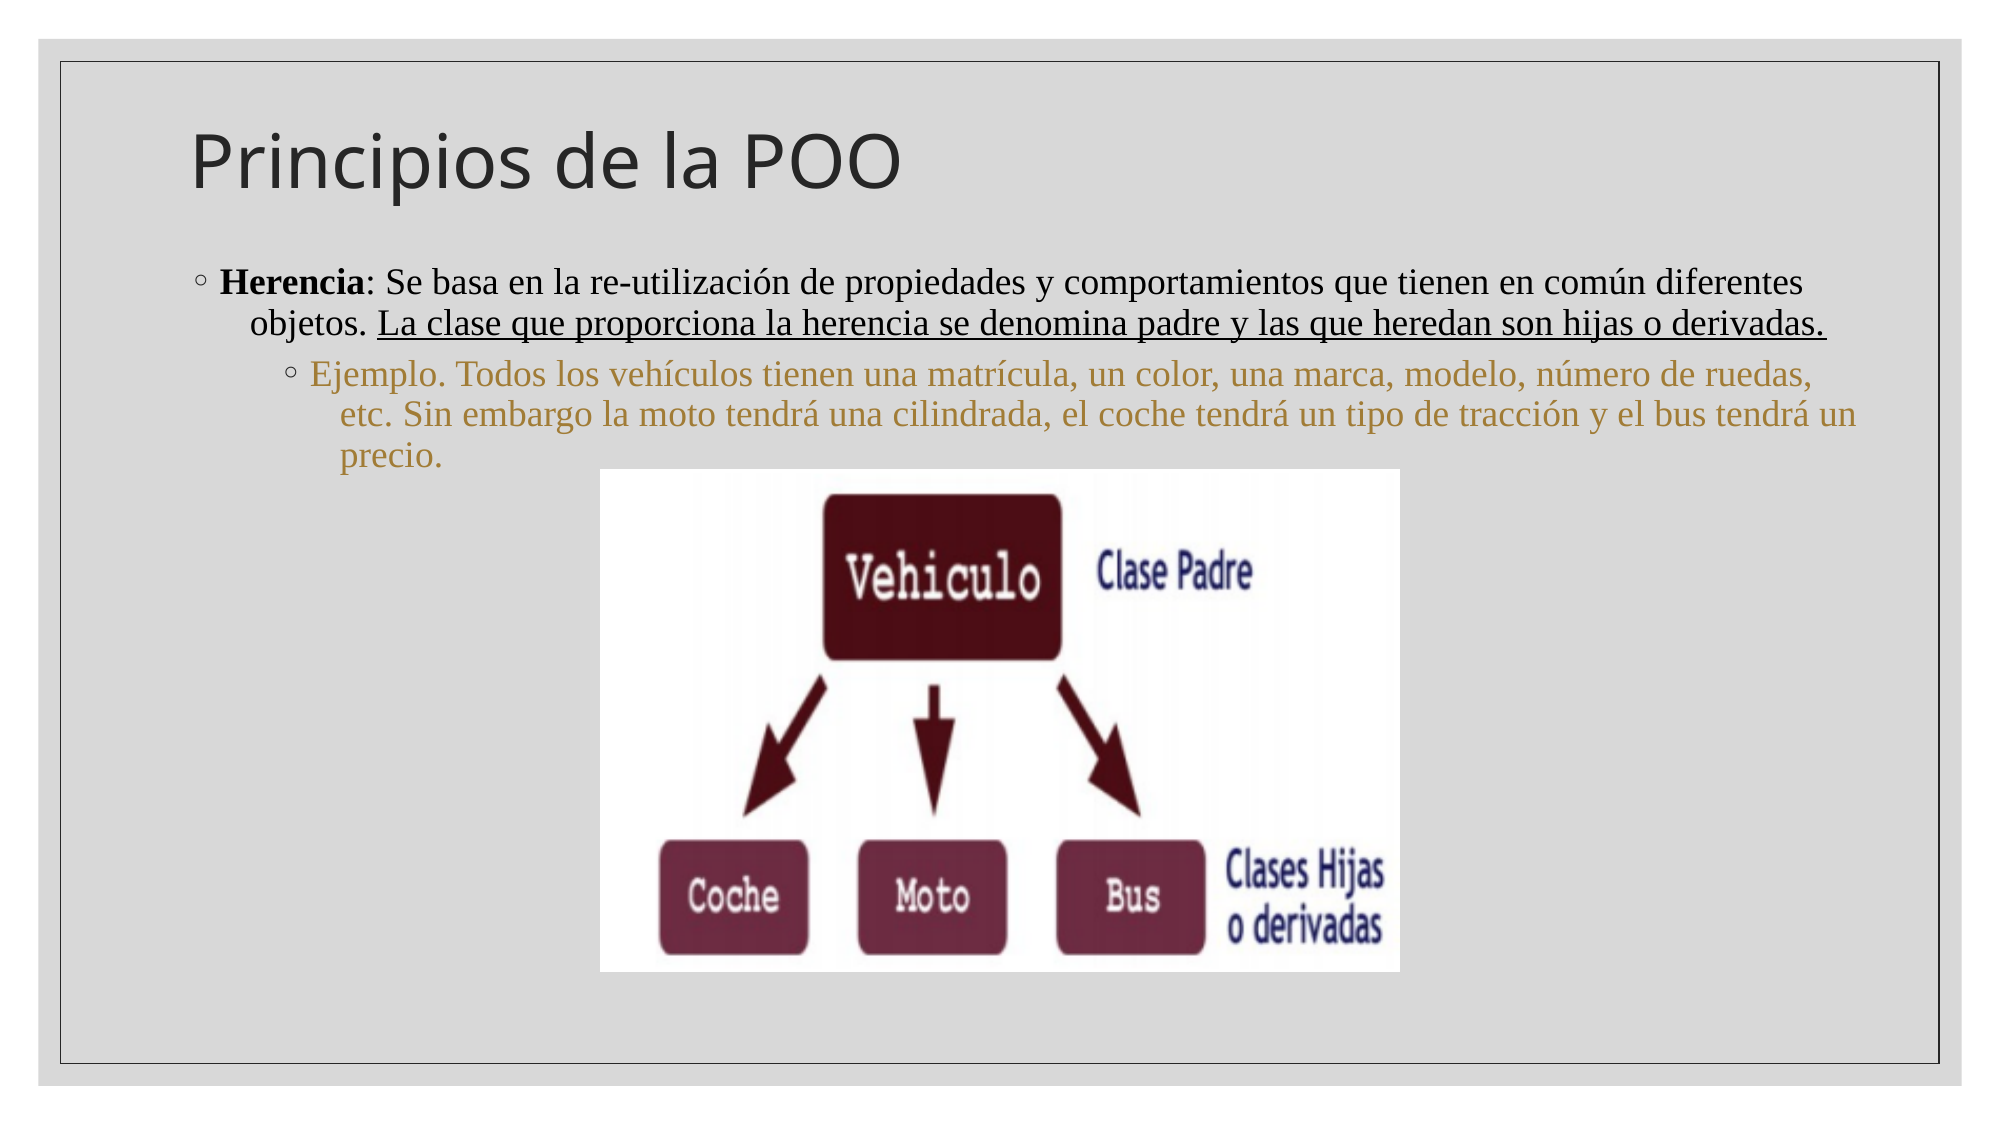

# Principios de la POO
Herencia: Se basa en la re-utilización de propiedades y comportamientos que tienen en común diferentes objetos. La clase que proporciona la herencia se denomina padre y las que heredan son hijas o derivadas.
Ejemplo. Todos los vehículos tienen una matrícula, un color, una marca, modelo, número de ruedas, etc. Sin embargo la moto tendrá una cilindrada, el coche tendrá un tipo de tracción y el bus tendrá un precio.